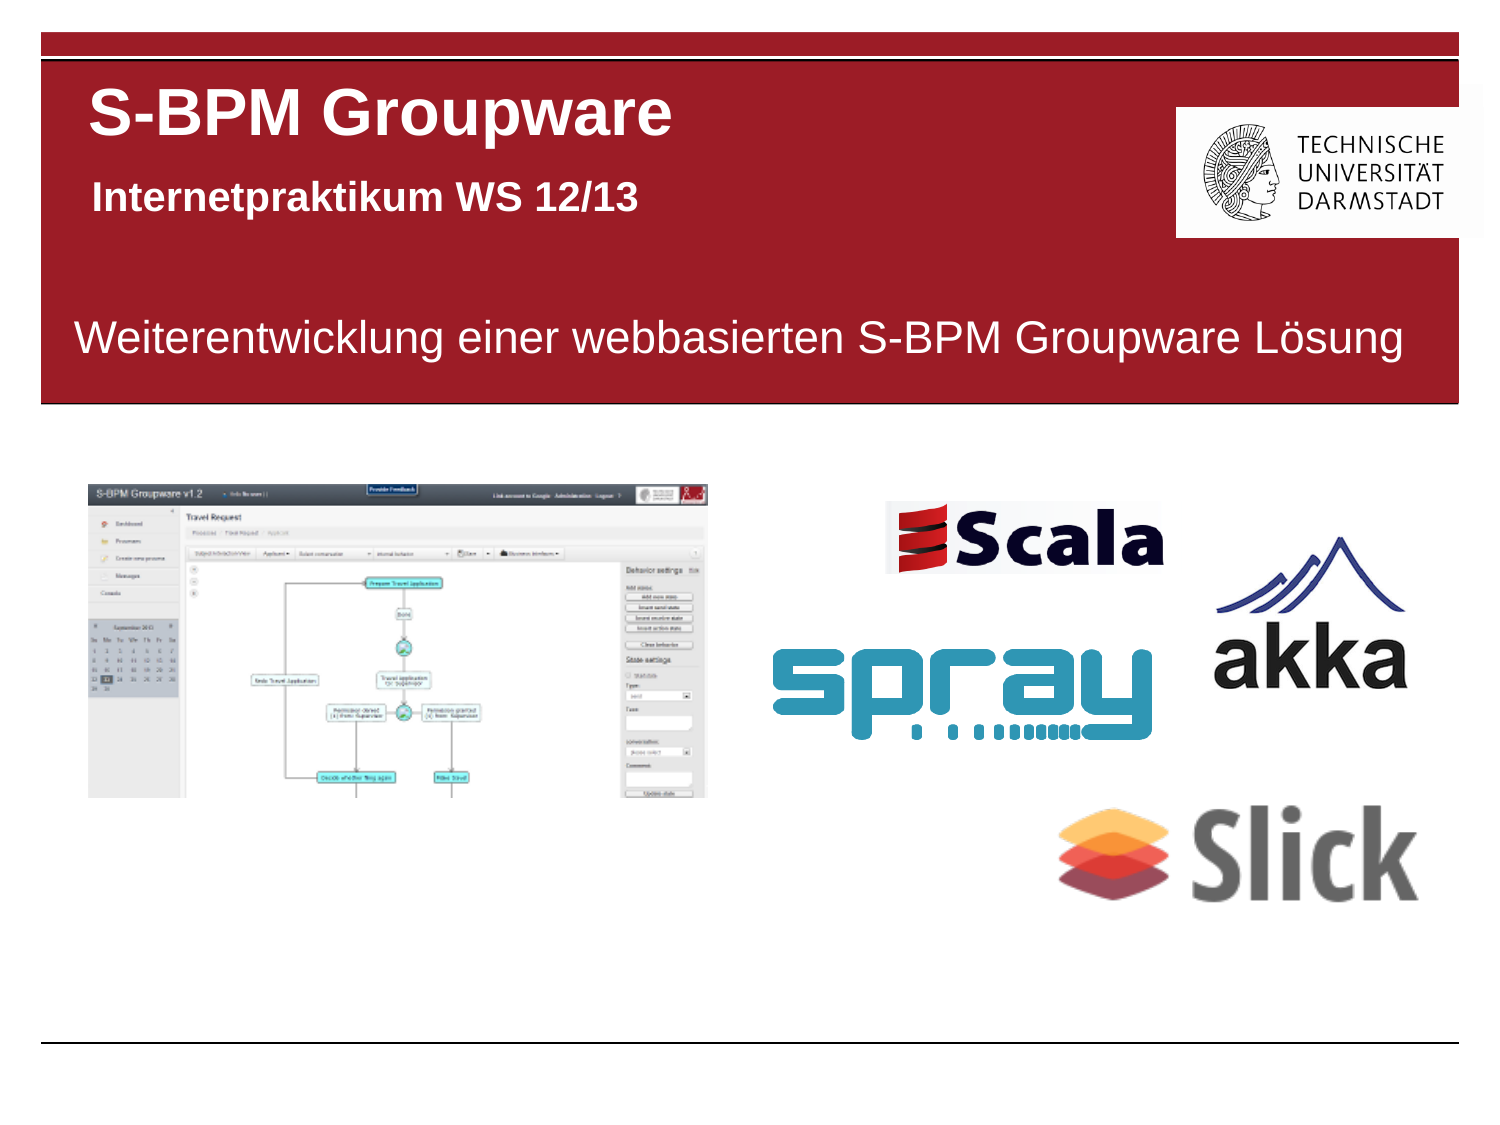

S-BPM Groupware
# Internetpraktikum WS 12/13
Weiterentwicklung einer webbasierten S-BPM Groupware Lösung